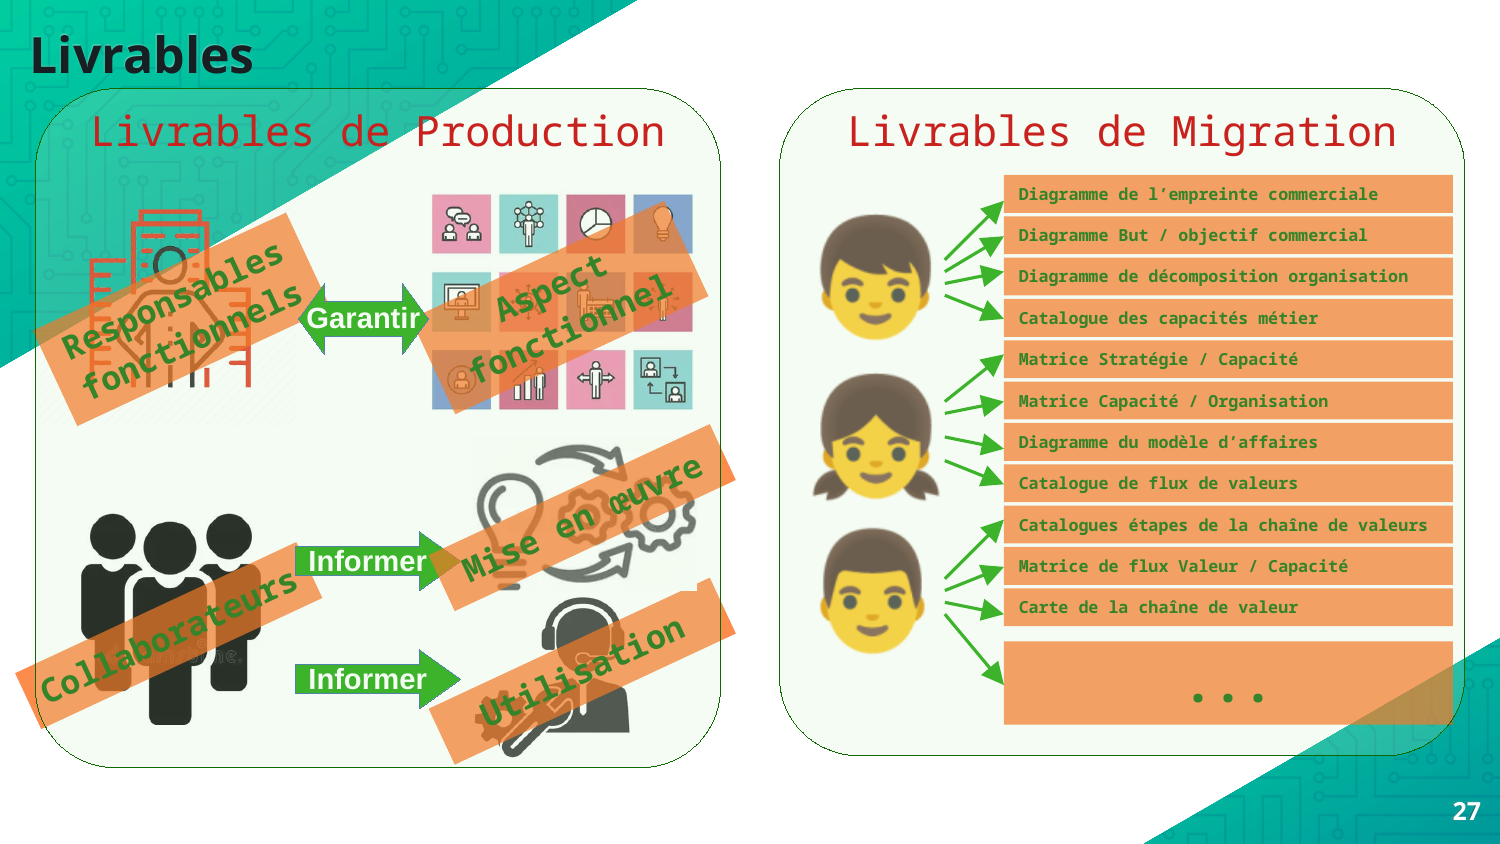

# Livrables
Livrables de Production
Livrables de Migration
Responsables fonctionnels
Diagramme de l’empreinte commerciale
Diagramme But / objectif commercial
Diagramme de décomposition organisation
Catalogue des capacités métier
Matrice Stratégie / Capacité
Matrice Capacité / Organisation
Diagramme du modèle d’affaires
Catalogue de flux de valeurs
Catalogues étapes de la chaîne de valeurs
Matrice de flux Valeur / Capacité
Carte de la chaîne de valeur
...
Aspect fonctionnel
Garantir
Mise en œuvre
Informer
Collaborateurs
Utilisation
Informer